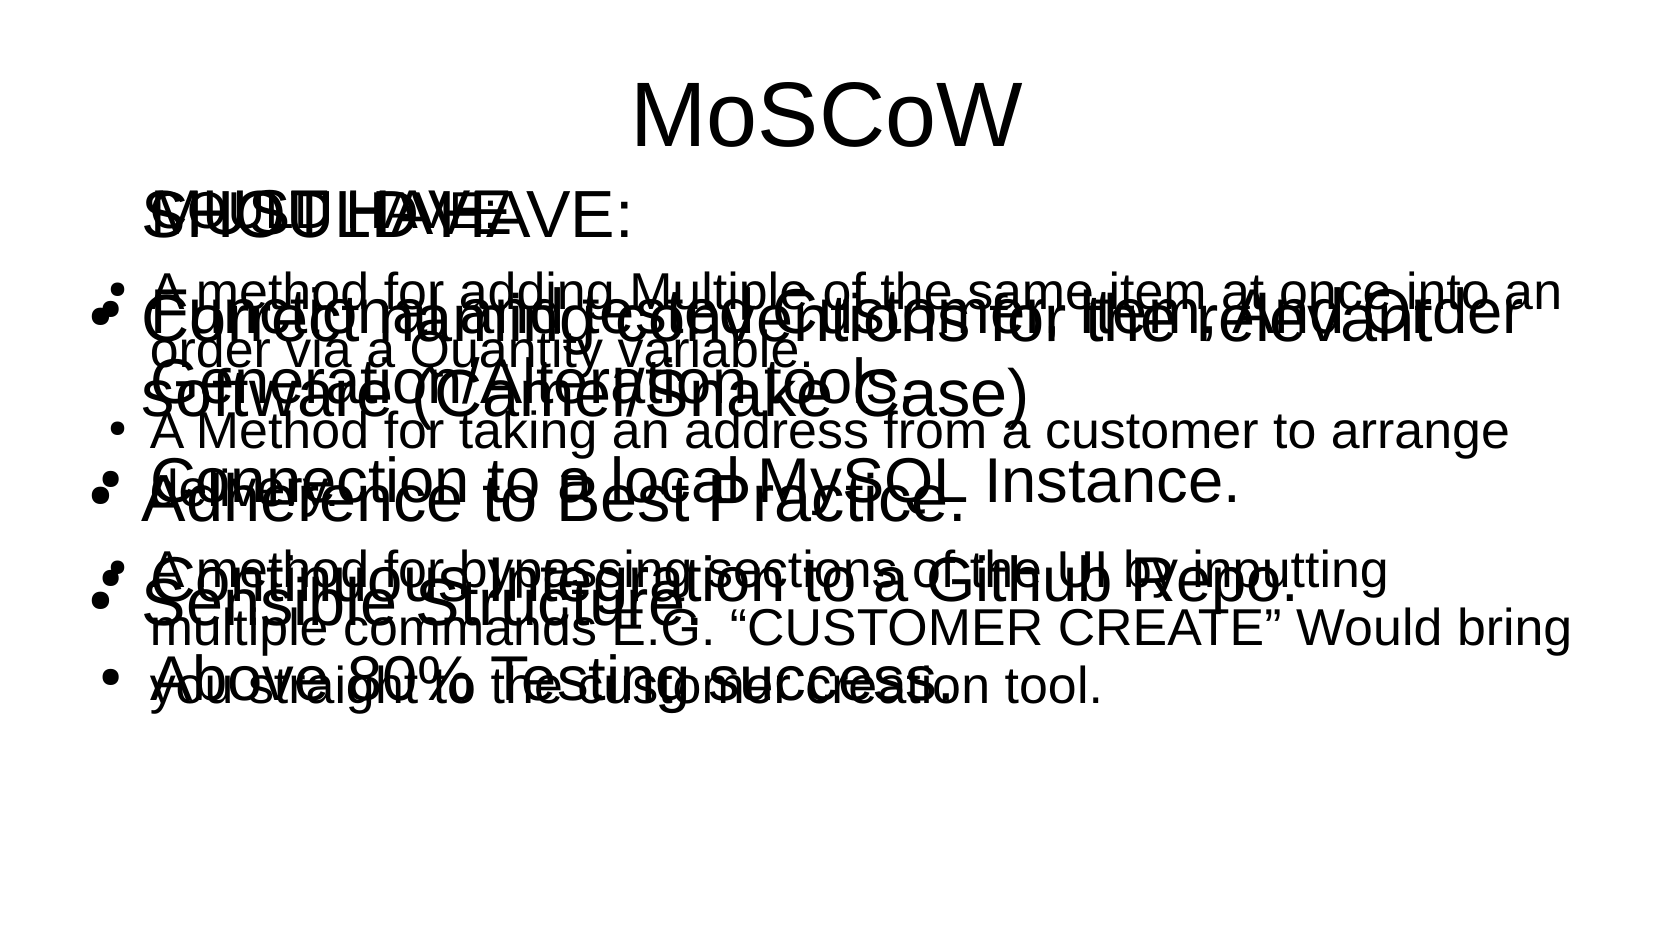

# MoSCoW
SHOULD HAVE:
Correct naming conventions for the relevant software (Camel/Snake Case)
Adherence to Best Practice.
Sensible Structure.
MUST HAVE
Functional and tested Customer, Item, And Order Generation/Alteration tools.
Connection to a local MySQL Instance.
Continuous Integration to a Github Repo.
Above 80% Testing success.
COULD HAVE:
A method for adding Multiple of the same item at once into an order via a Quantity variable.
A Method for taking an address from a customer to arrange delivery.
A method for bypassing sections of the UI by inputting multiple commands E.G. “CUSTOMER CREATE” Would bring you straight to the customer creation tool.